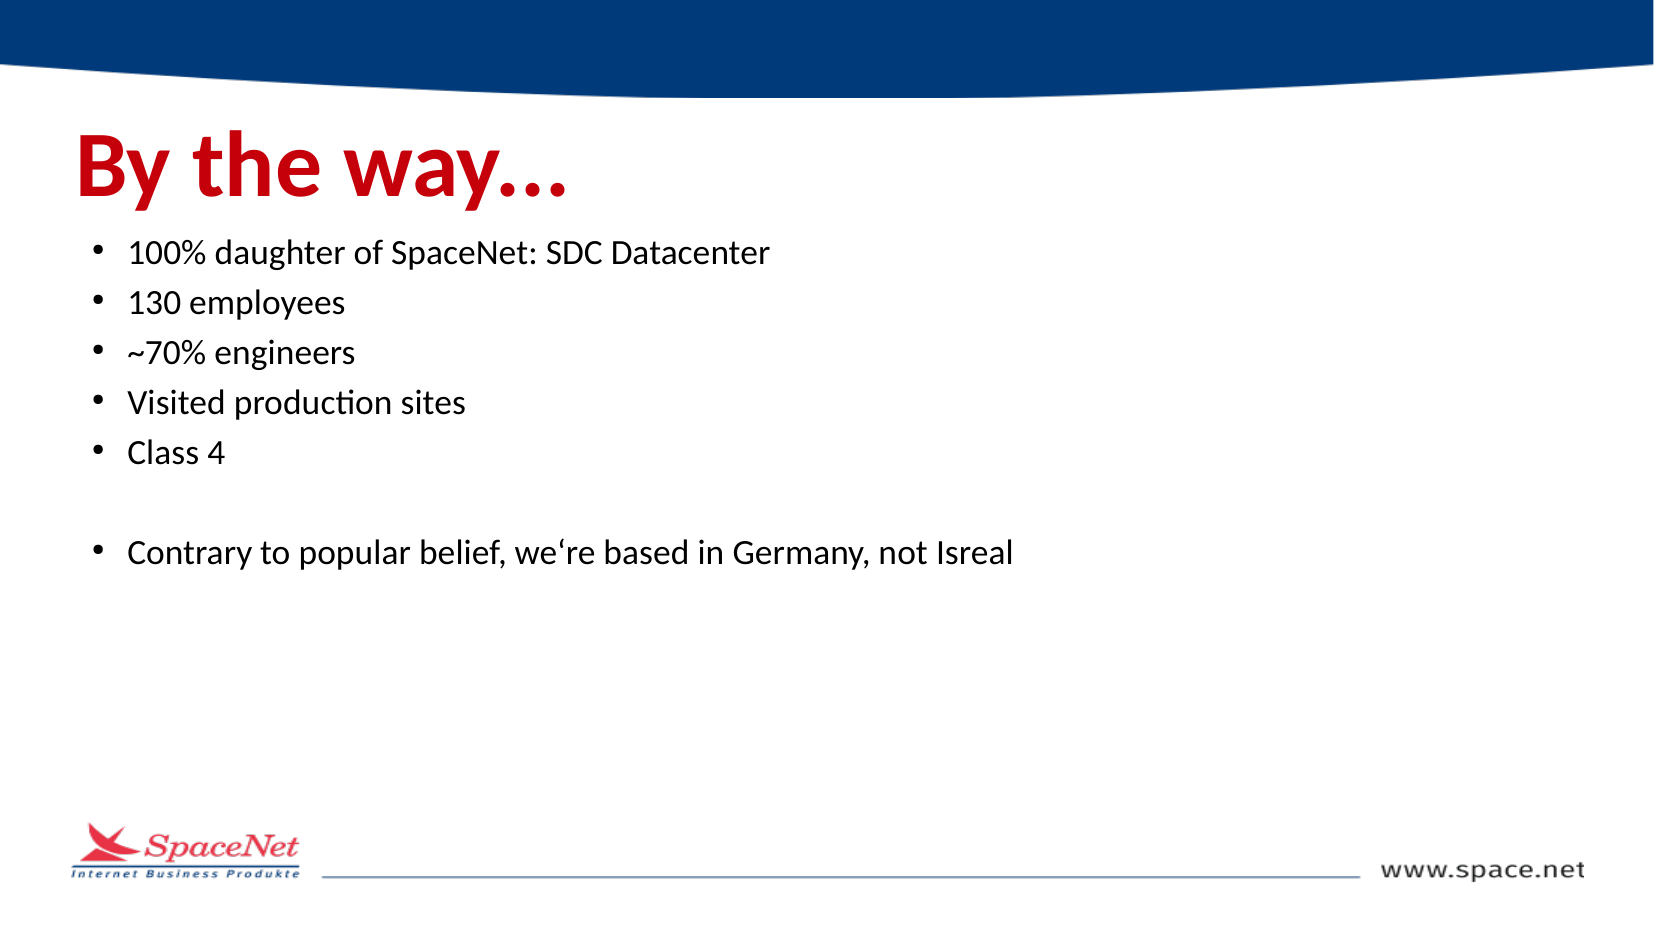

By the way...
100% daughter of SpaceNet: SDC Datacenter
130 employees
~70% engineers
Visited production sites
Class 4
Contrary to popular belief, we‘re based in Germany, not Isreal